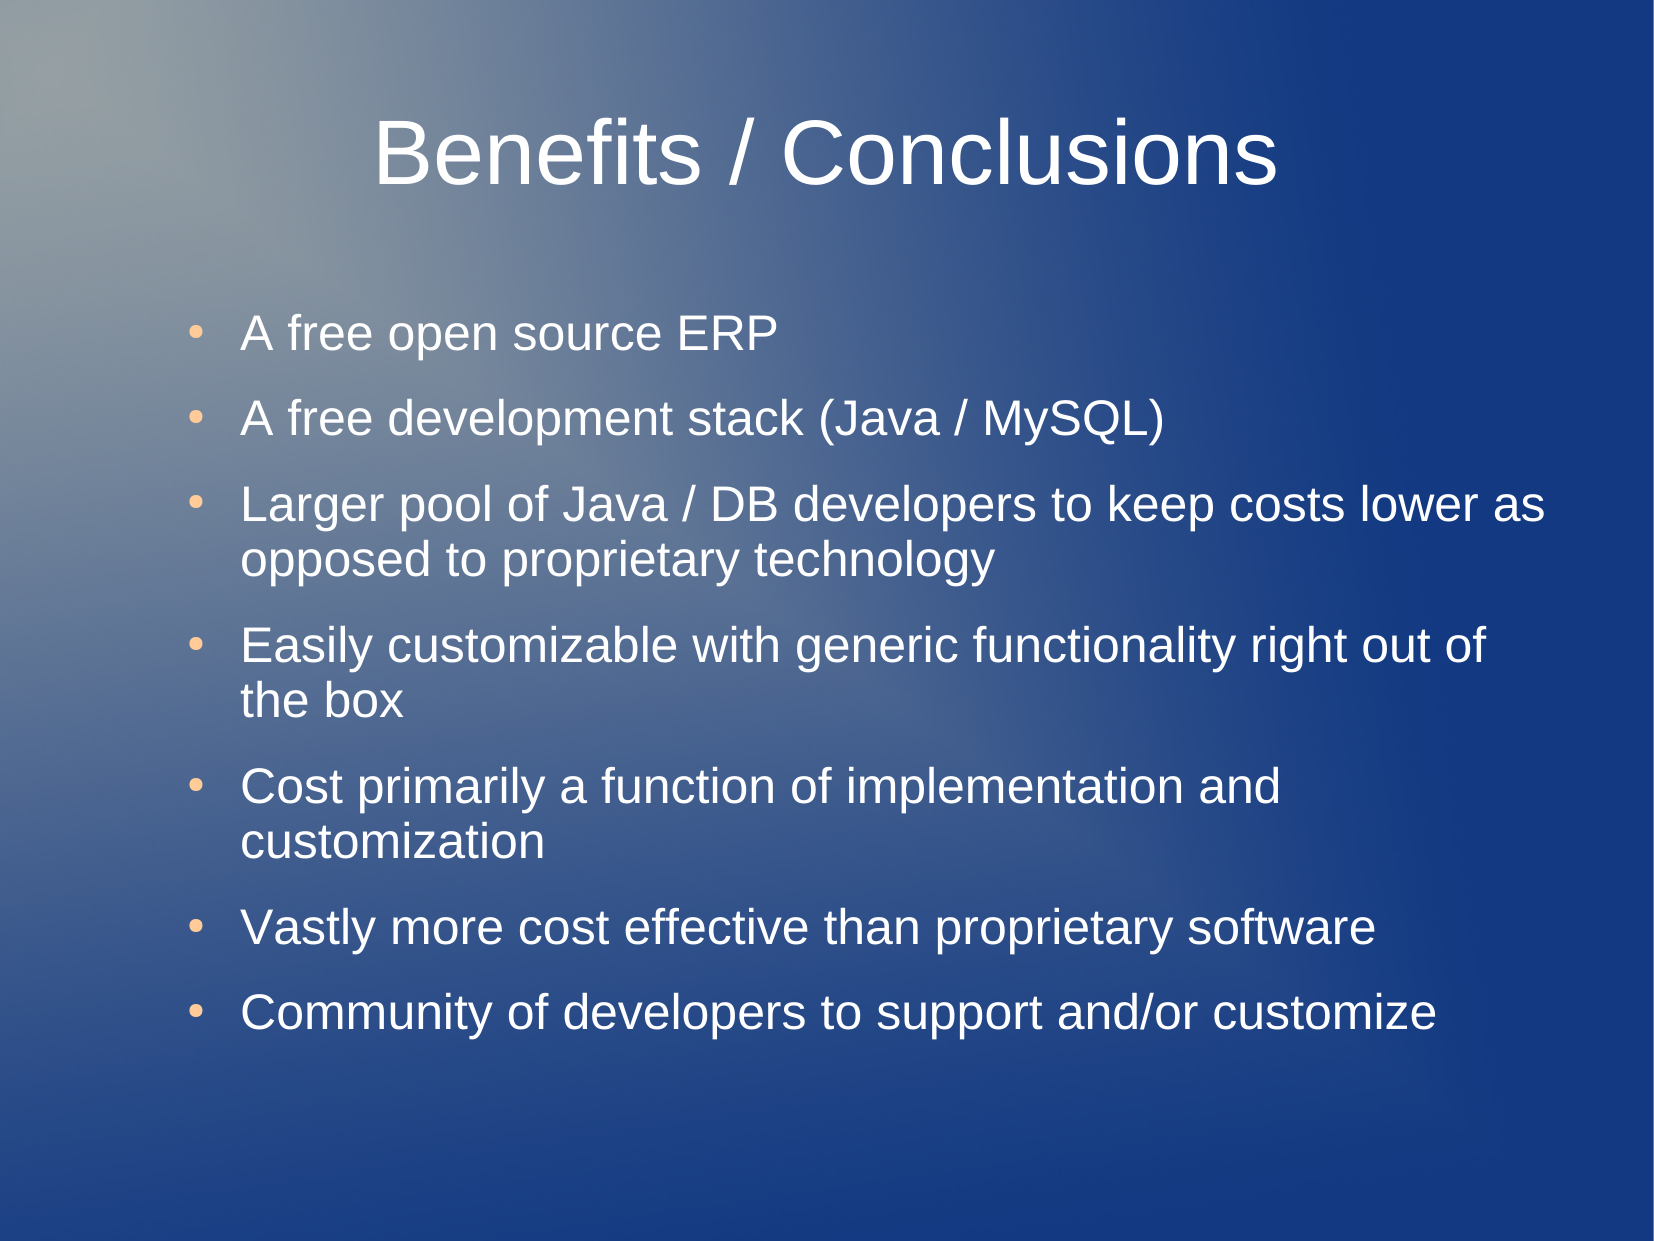

# Benefits / Conclusions
A free open source ERP
A free development stack (Java / MySQL)
Larger pool of Java / DB developers to keep costs lower as opposed to proprietary technology
Easily customizable with generic functionality right out of the box
Cost primarily a function of implementation and customization
Vastly more cost effective than proprietary software
Community of developers to support and/or customize